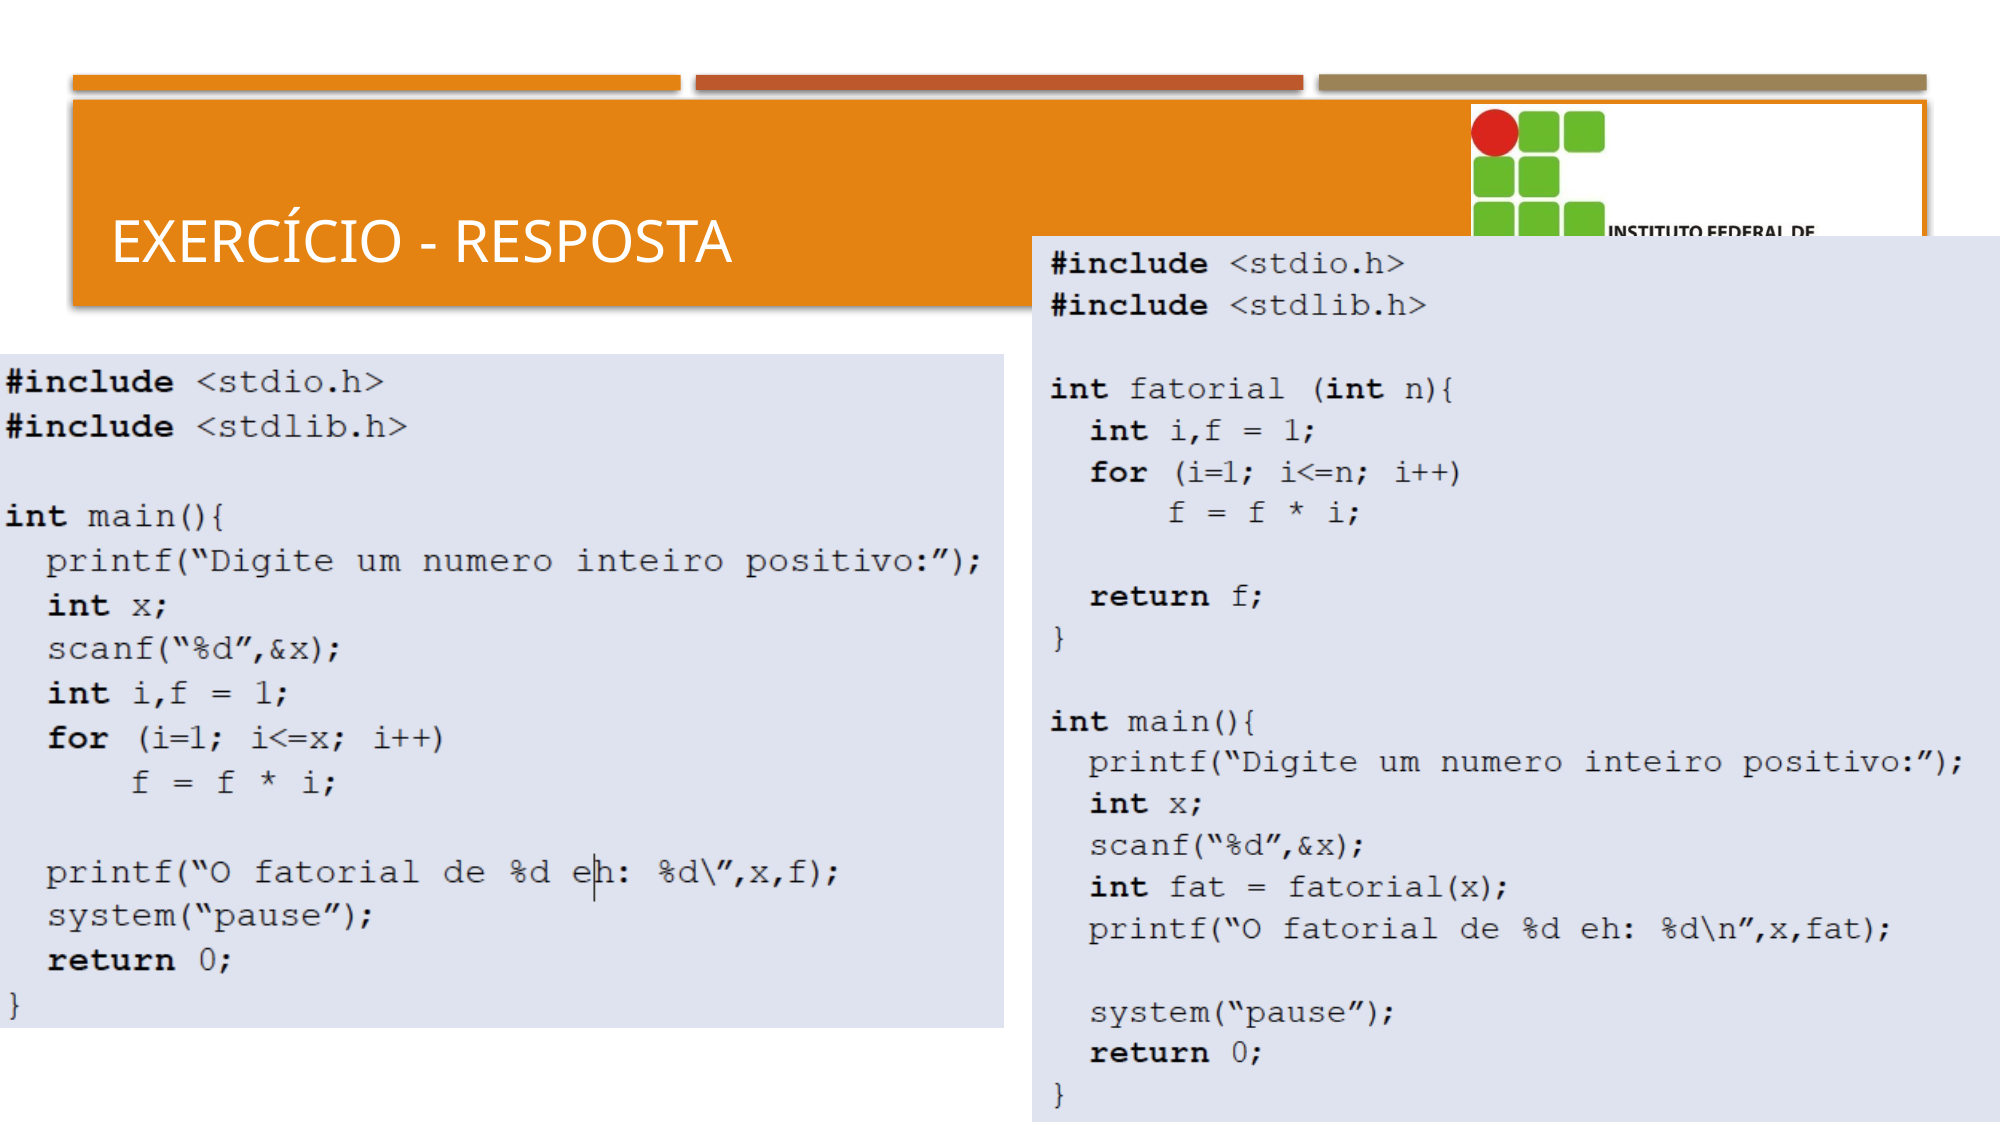

# Exercício - Resposta
v
Prof: José Couto Júnior
9